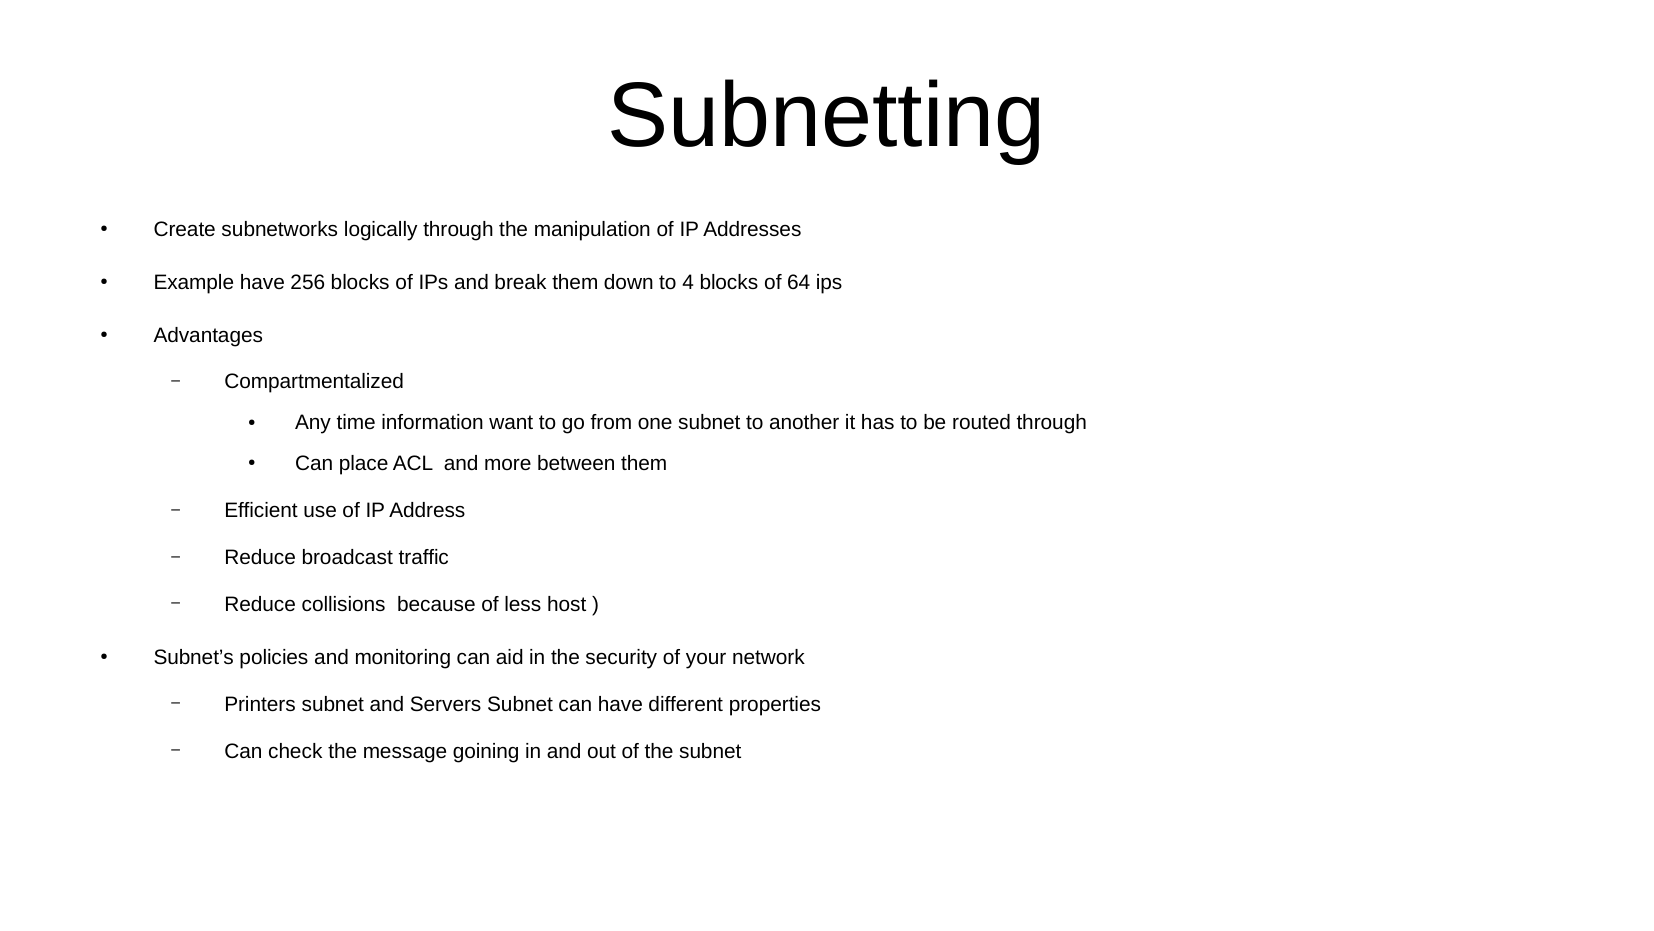

# Subnetting
Create subnetworks logically through the manipulation of IP Addresses
Example have 256 blocks of IPs and break them down to 4 blocks of 64 ips
Advantages
Compartmentalized
Any time information want to go from one subnet to another it has to be routed through
Can place ACL and more between them
Efficient use of IP Address
Reduce broadcast traffic
Reduce collisions because of less host )
Subnet’s policies and monitoring can aid in the security of your network
Printers subnet and Servers Subnet can have different properties
Can check the message goining in and out of the subnet